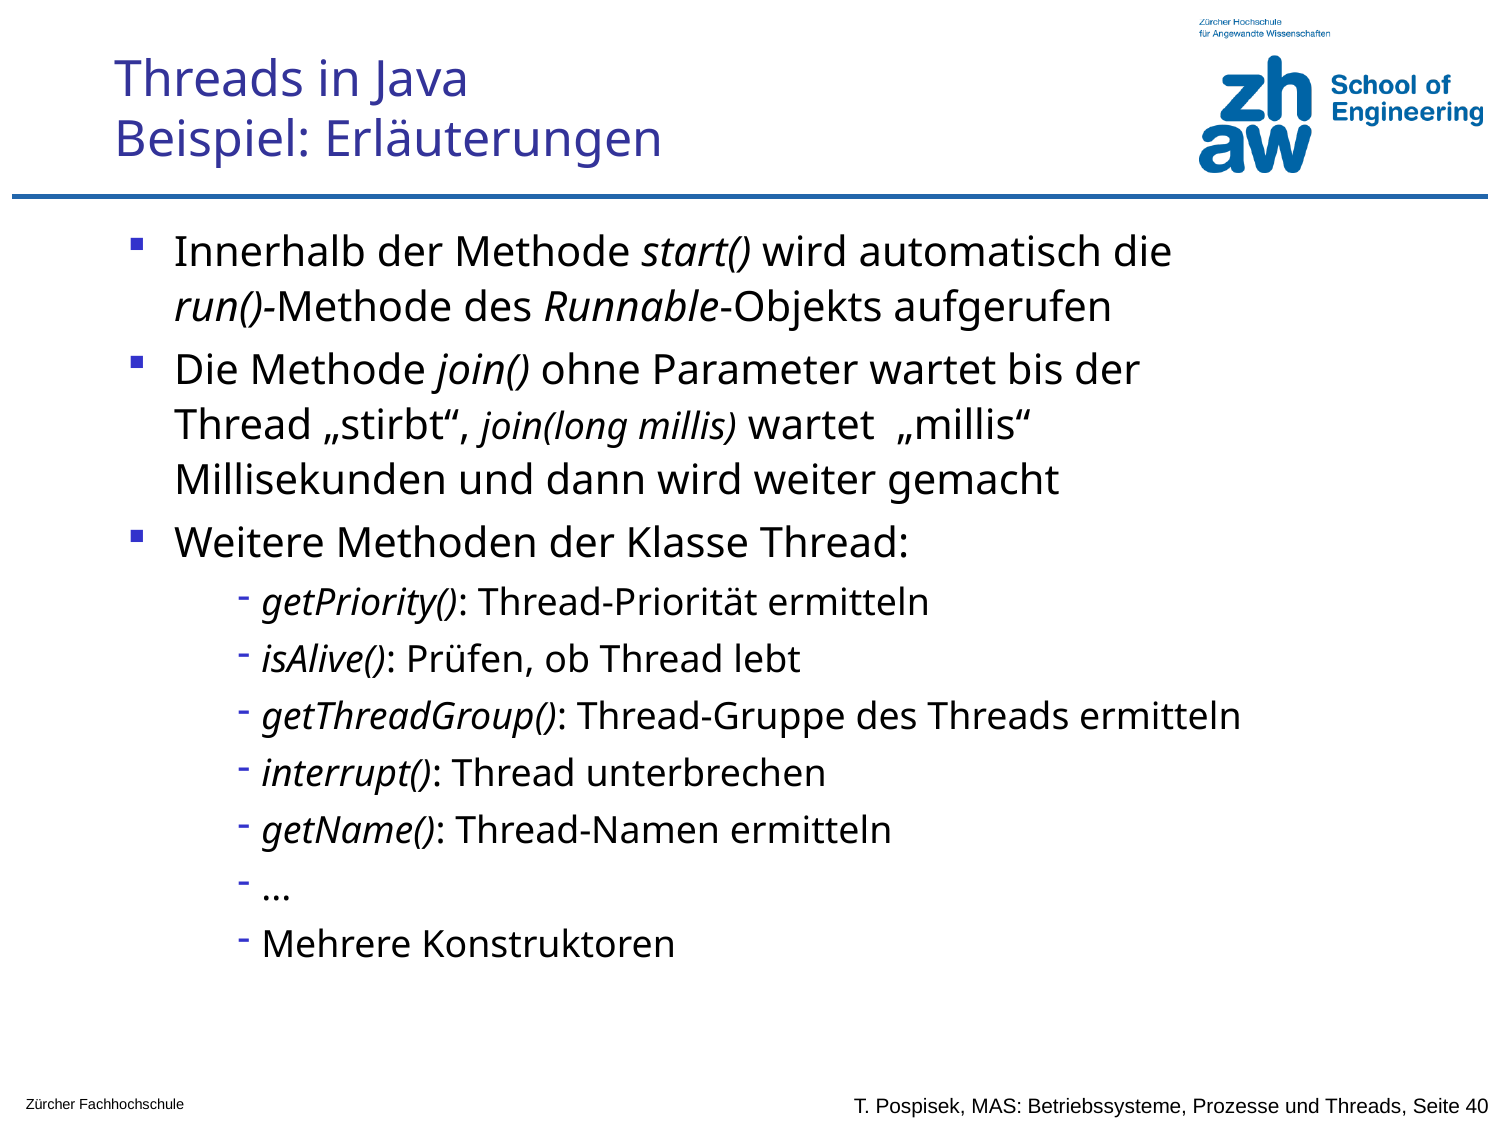

# Threads in Java Beispiel: Erläuterungen
Innerhalb der Methode start() wird automatisch die run()-Methode des Runnable-Objekts aufgerufen
Die Methode join() ohne Parameter wartet bis der Thread „stirbt“, join(long millis) wartet „millis“ Millisekunden und dann wird weiter gemacht
Weitere Methoden der Klasse Thread:
getPriority(): Thread-Priorität ermitteln
isAlive(): Prüfen, ob Thread lebt
getThreadGroup(): Thread-Gruppe des Threads ermitteln
interrupt(): Thread unterbrechen
getName(): Thread-Namen ermitteln
...
Mehrere Konstruktoren